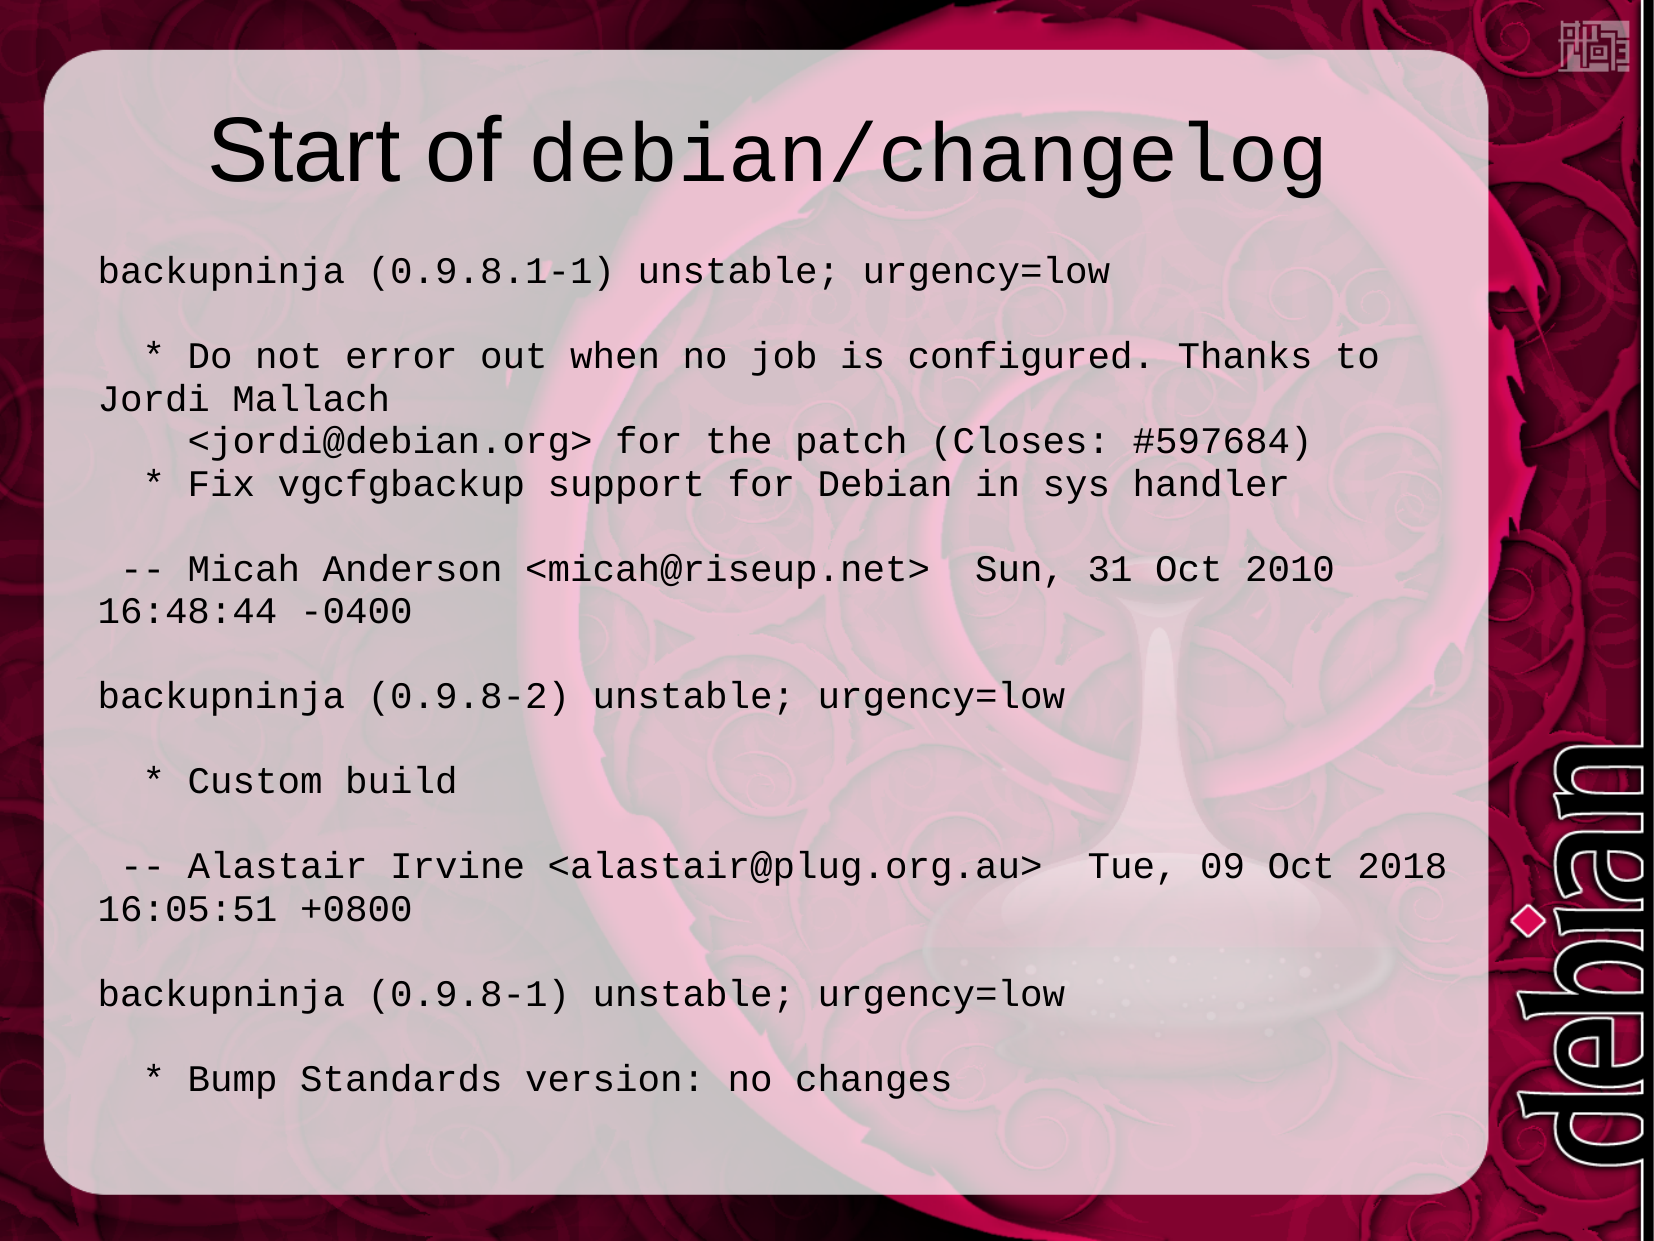

# Start of debian/changelog
backupninja (0.9.8.1-1) unstable; urgency=low
 * Do not error out when no job is configured. Thanks to Jordi Mallach
 <jordi@debian.org> for the patch (Closes: #597684)
 * Fix vgcfgbackup support for Debian in sys handler
 -- Micah Anderson <micah@riseup.net> Sun, 31 Oct 2010 16:48:44 -0400
backupninja (0.9.8-2) unstable; urgency=low
 * Custom build
 -- Alastair Irvine <alastair@plug.org.au> Tue, 09 Oct 2018 16:05:51 +0800
backupninja (0.9.8-1) unstable; urgency=low
 * Bump Standards version: no changes